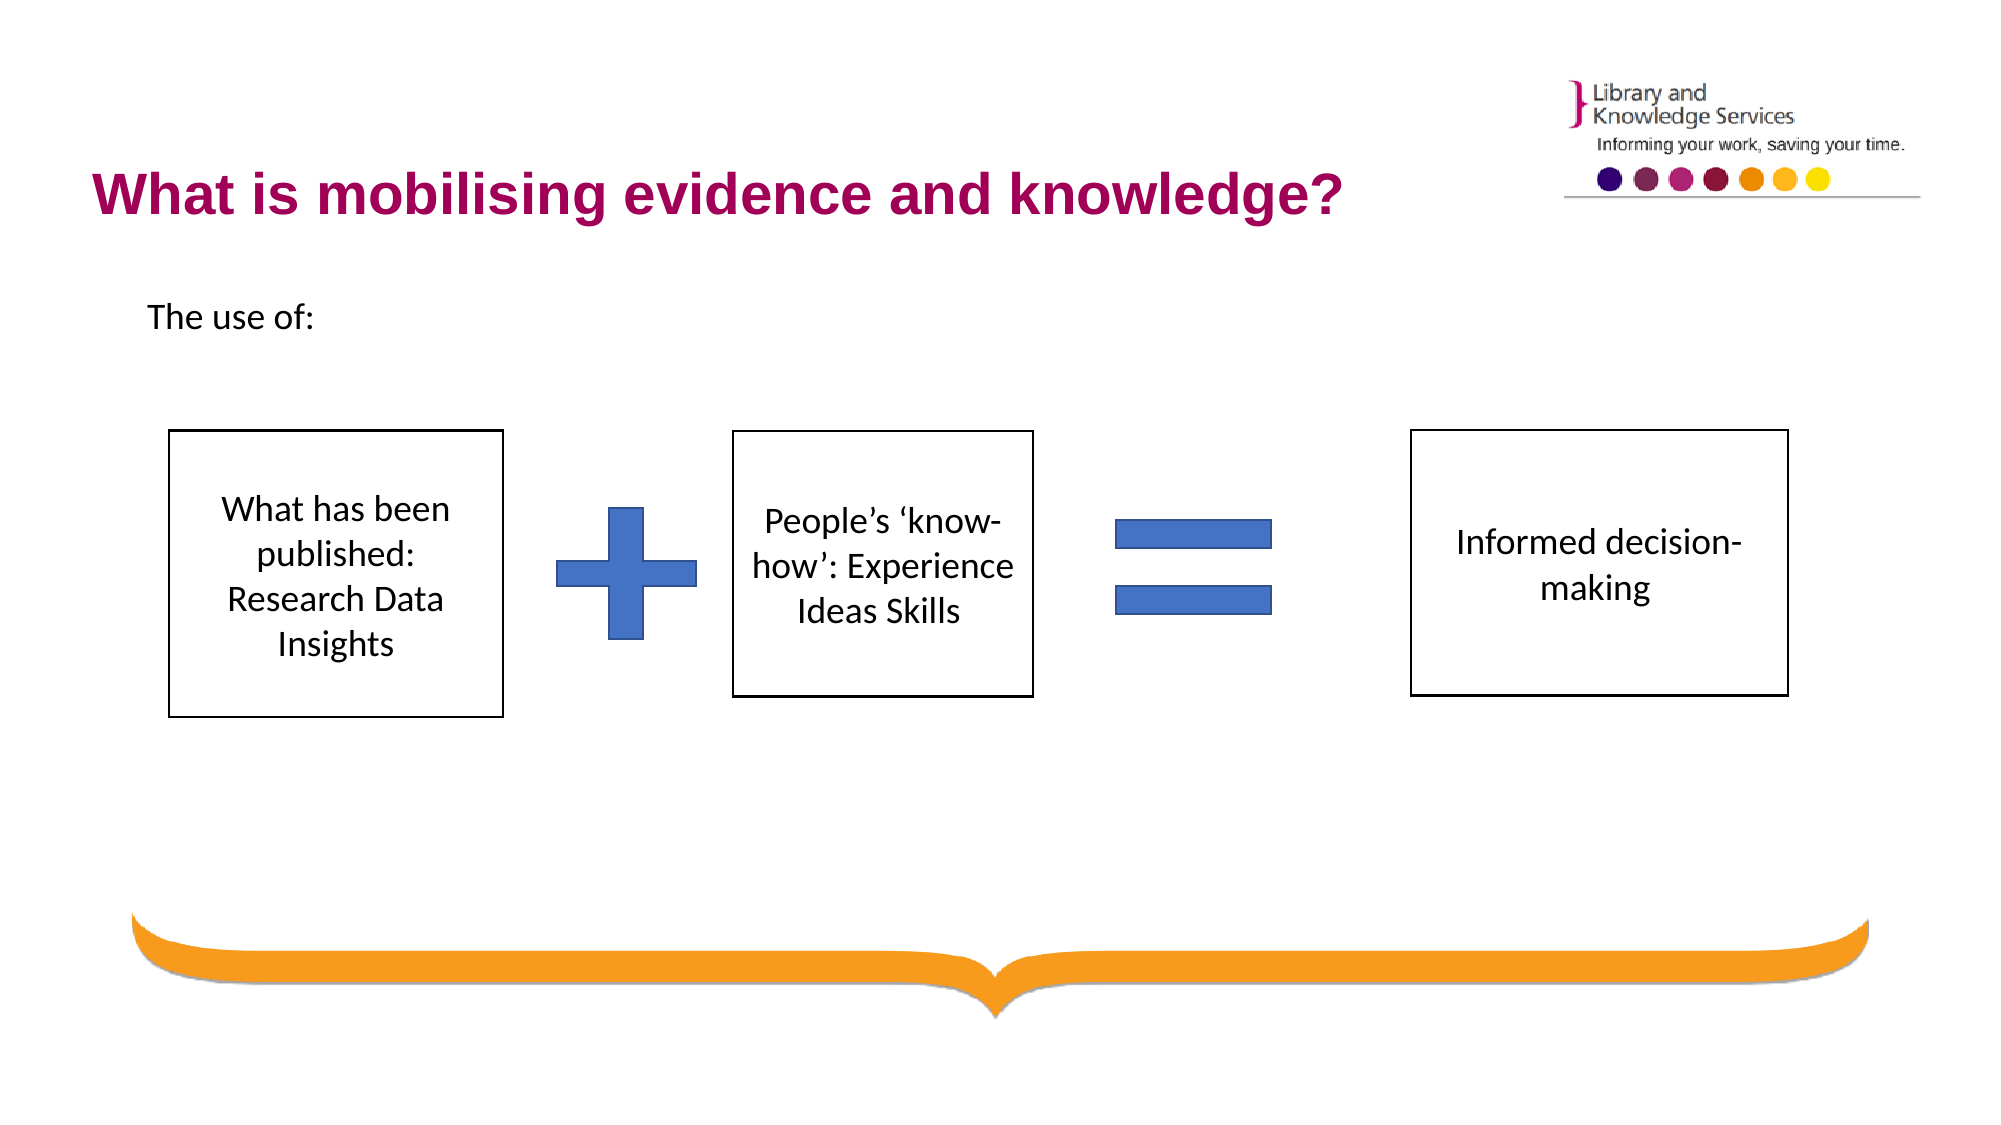

# What is mobilising evidence and knowledge?
The use of:
Informed decision-making
What has been published: Research Data Insights
People’s ‘know-how’: Experience Ideas Skills